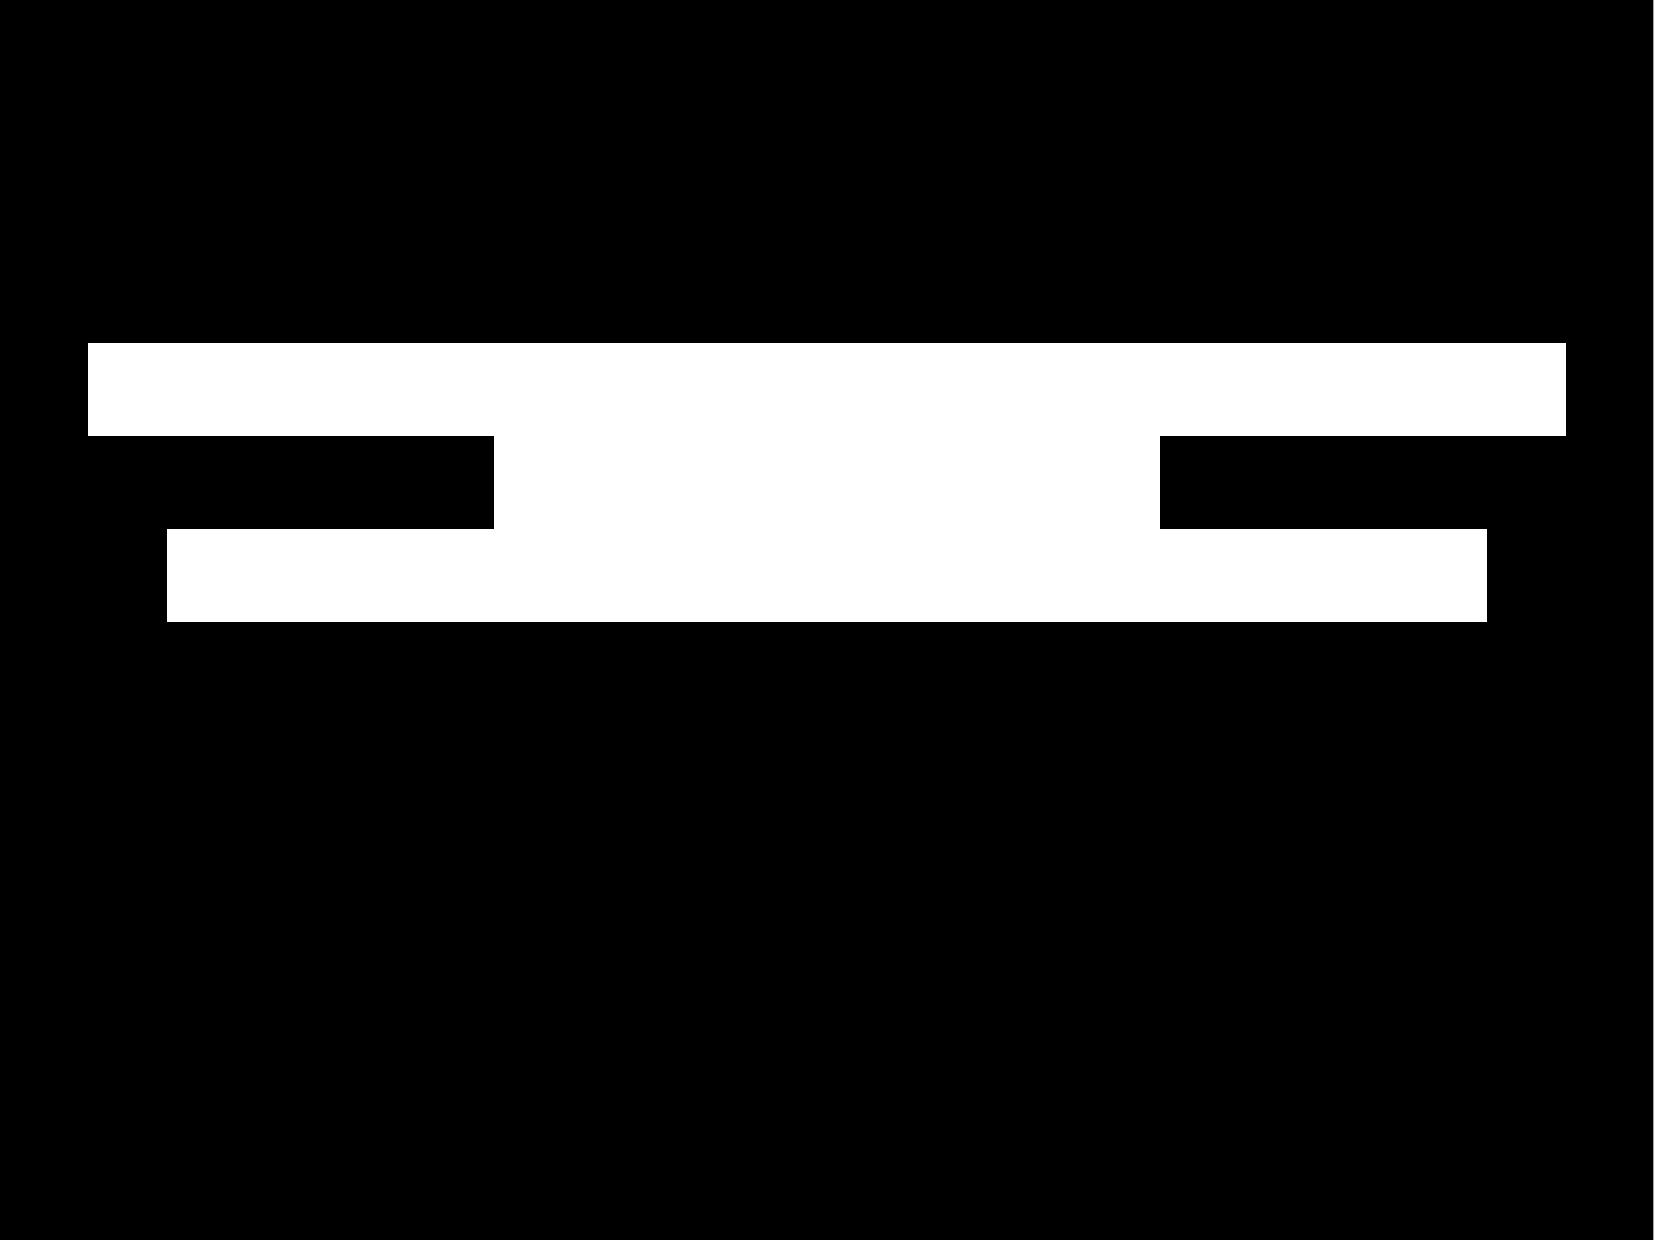

# Ide fazei discípulos de todas as nações, porque Ele vem…
( O Espírito e a noiva dizem vem…)